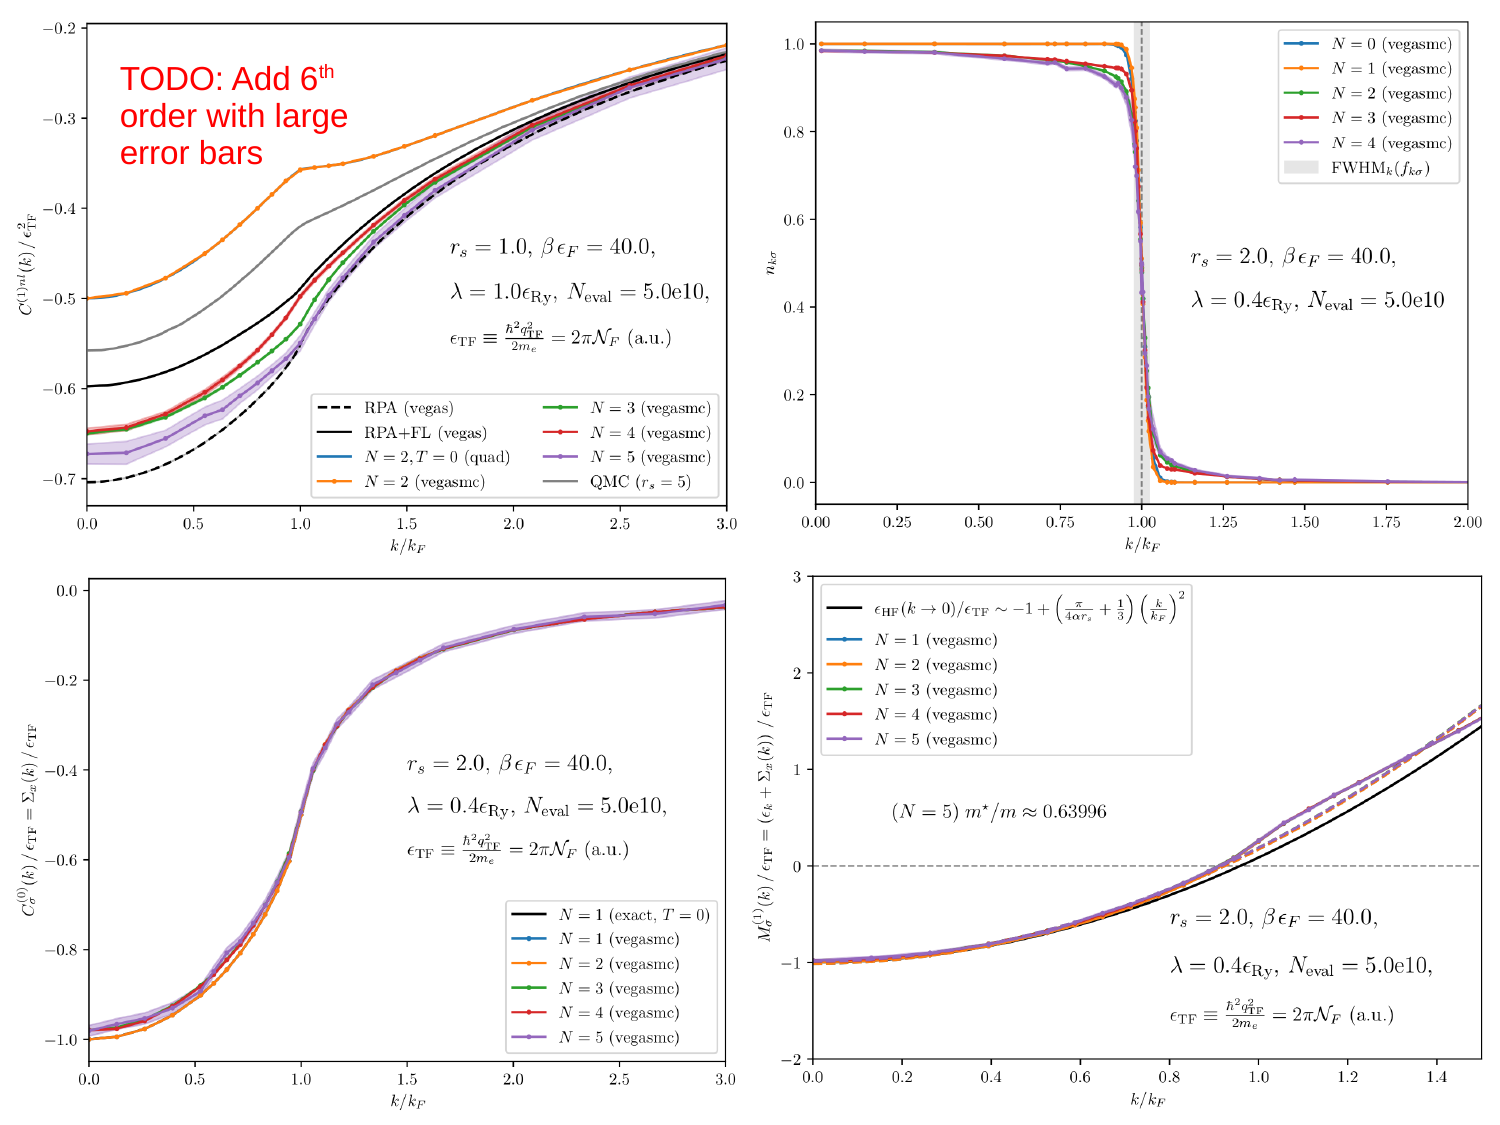

TODO: Add 6th order with large error bars